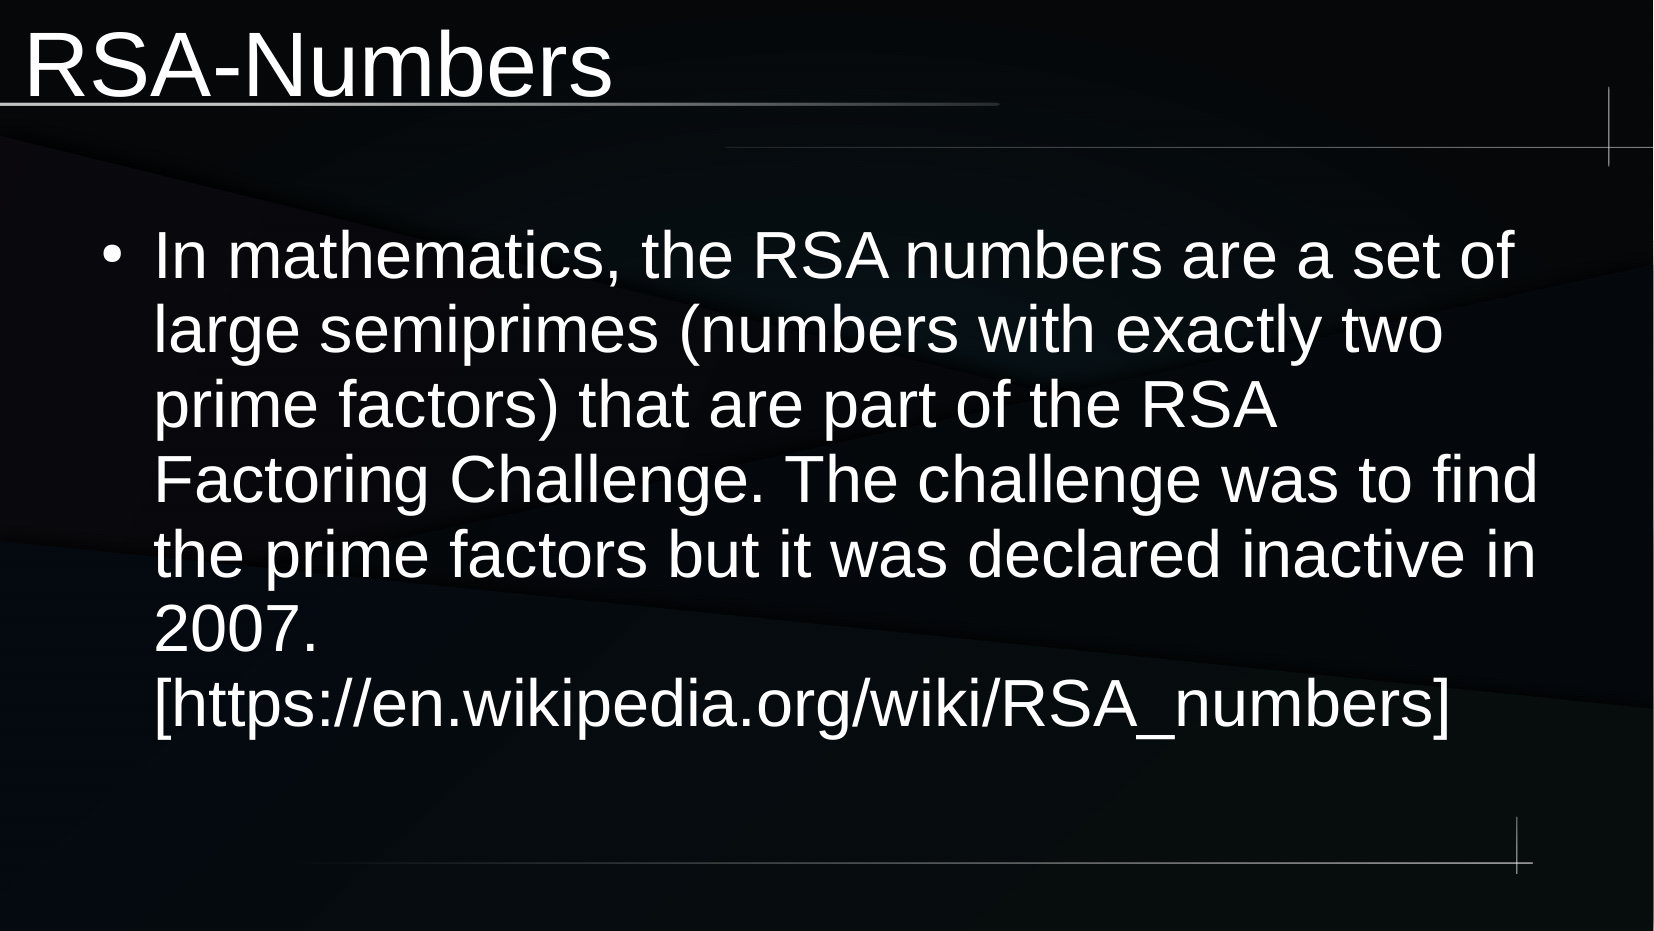

# RSA-Numbers
In mathematics, the RSA numbers are a set of large semiprimes (numbers with exactly two prime factors) that are part of the RSA Factoring Challenge. The challenge was to find the prime factors but it was declared inactive in 2007. [https://en.wikipedia.org/wiki/RSA_numbers]